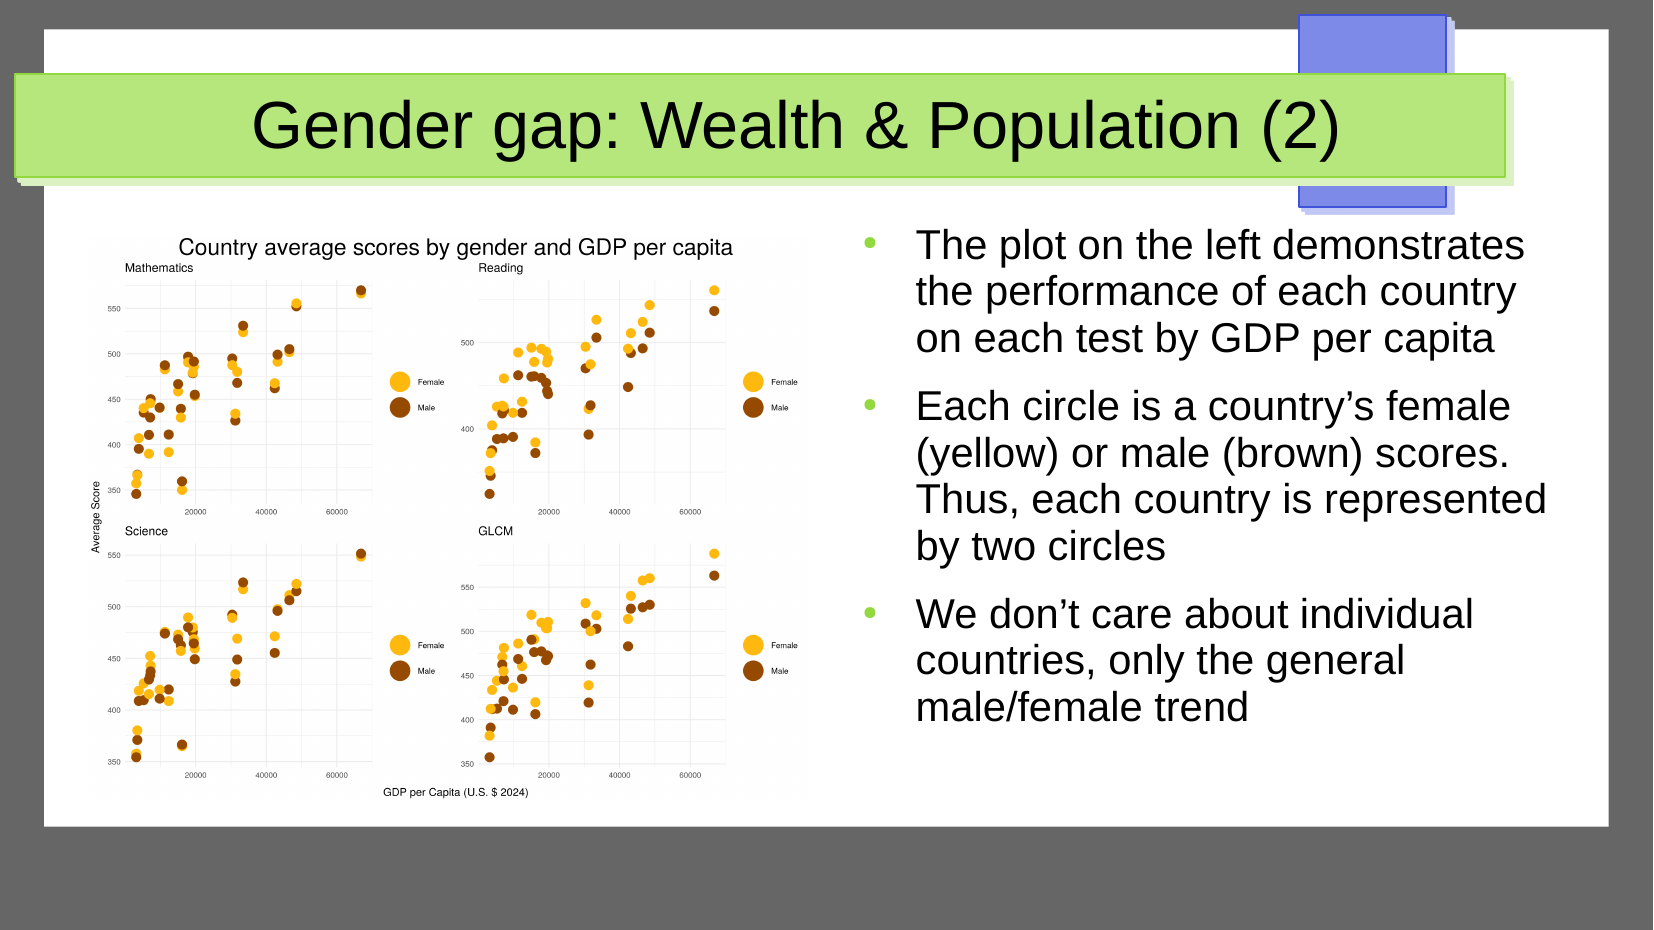

# Gender gap: Wealth & Population (2)
The plot on the left demonstrates the performance of each country on each test by GDP per capita
Each circle is a country’s female (yellow) or male (brown) scores. Thus, each country is represented by two circles
We don’t care about individual countries, only the general male/female trend